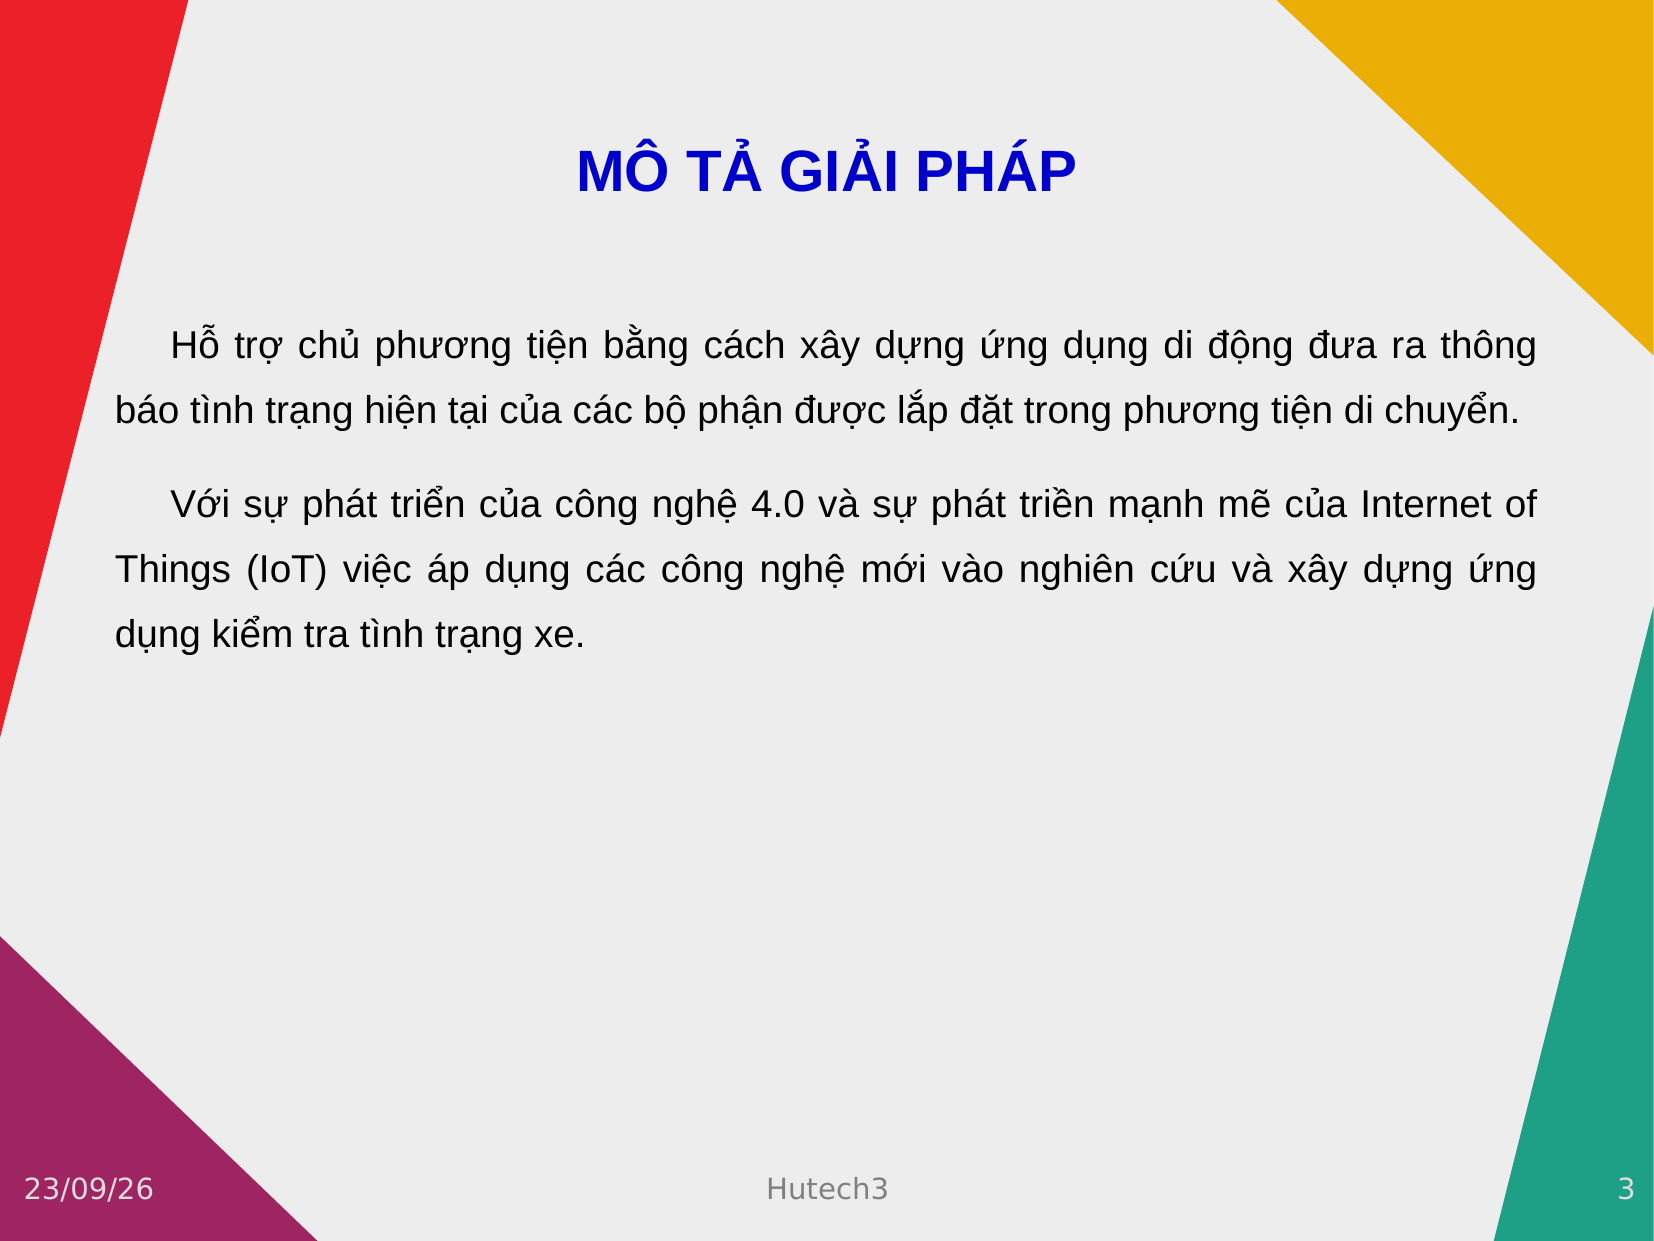

# MÔ TẢ GIẢI PHÁP
Hỗ trợ chủ phương tiện bằng cách xây dựng ứng dụng di động đưa ra thông báo tình trạng hiện tại của các bộ phận được lắp đặt trong phương tiện di chuyển.
Với sự phát triển của công nghệ 4.0 và sự phát triền mạnh mẽ của Internet of Things (IoT) việc áp dụng các công nghệ mới vào nghiên cứu và xây dựng ứng dụng kiểm tra tình trạng xe.
Hutech3
3